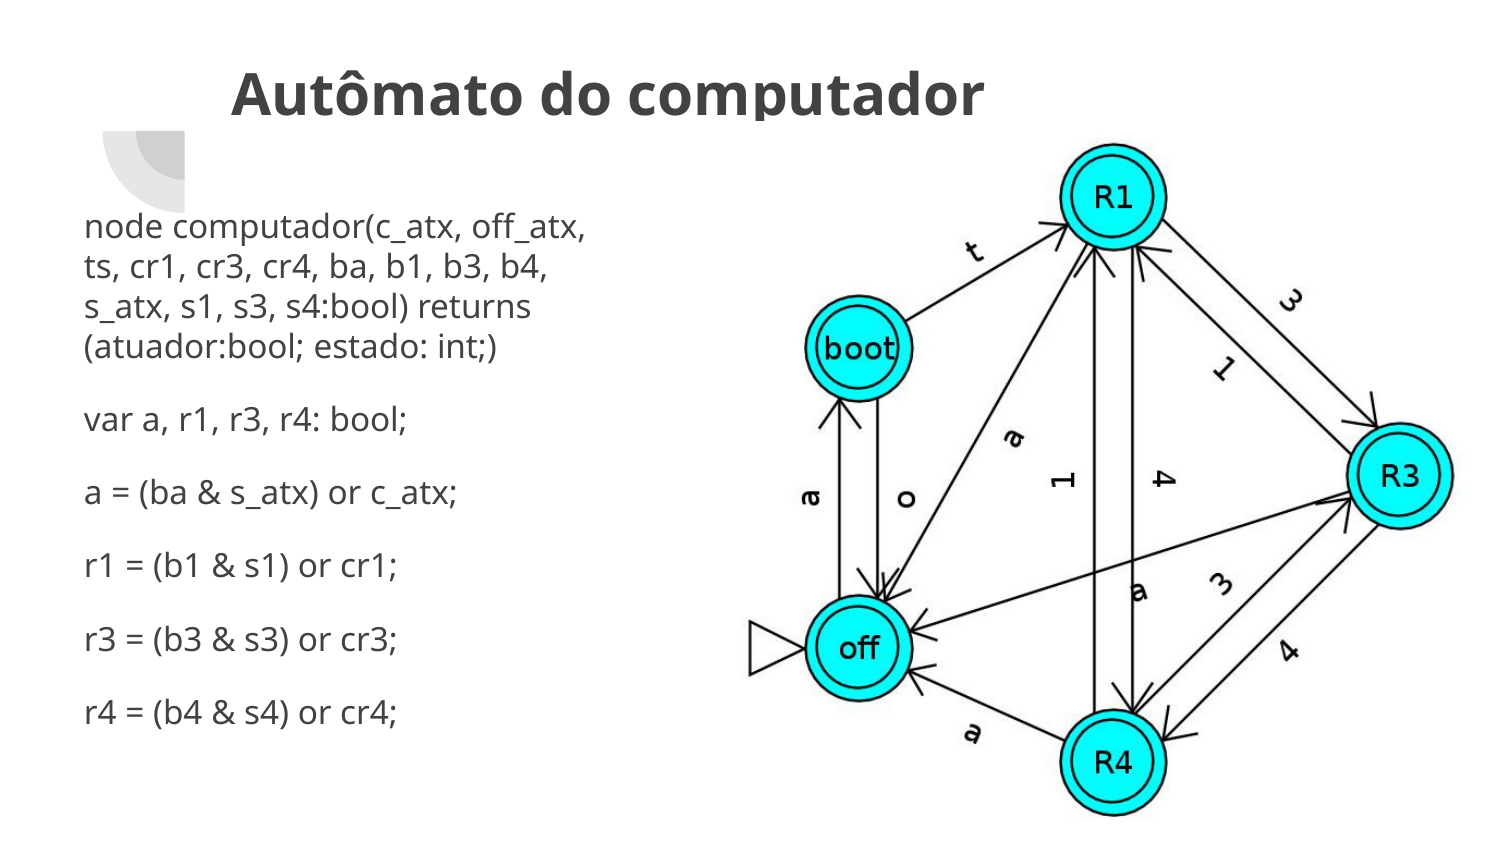

# Autômato do computador
node computador(c_atx, off_atx, ts, cr1, cr3, cr4, ba, b1, b3, b4, s_atx, s1, s3, s4:bool) returns (atuador:bool; estado: int;)
var a, r1, r3, r4: bool;
a = (ba & s_atx) or c_atx;
r1 = (b1 & s1) or cr1;
r3 = (b3 & s3) or cr3;
r4 = (b4 & s4) or cr4;